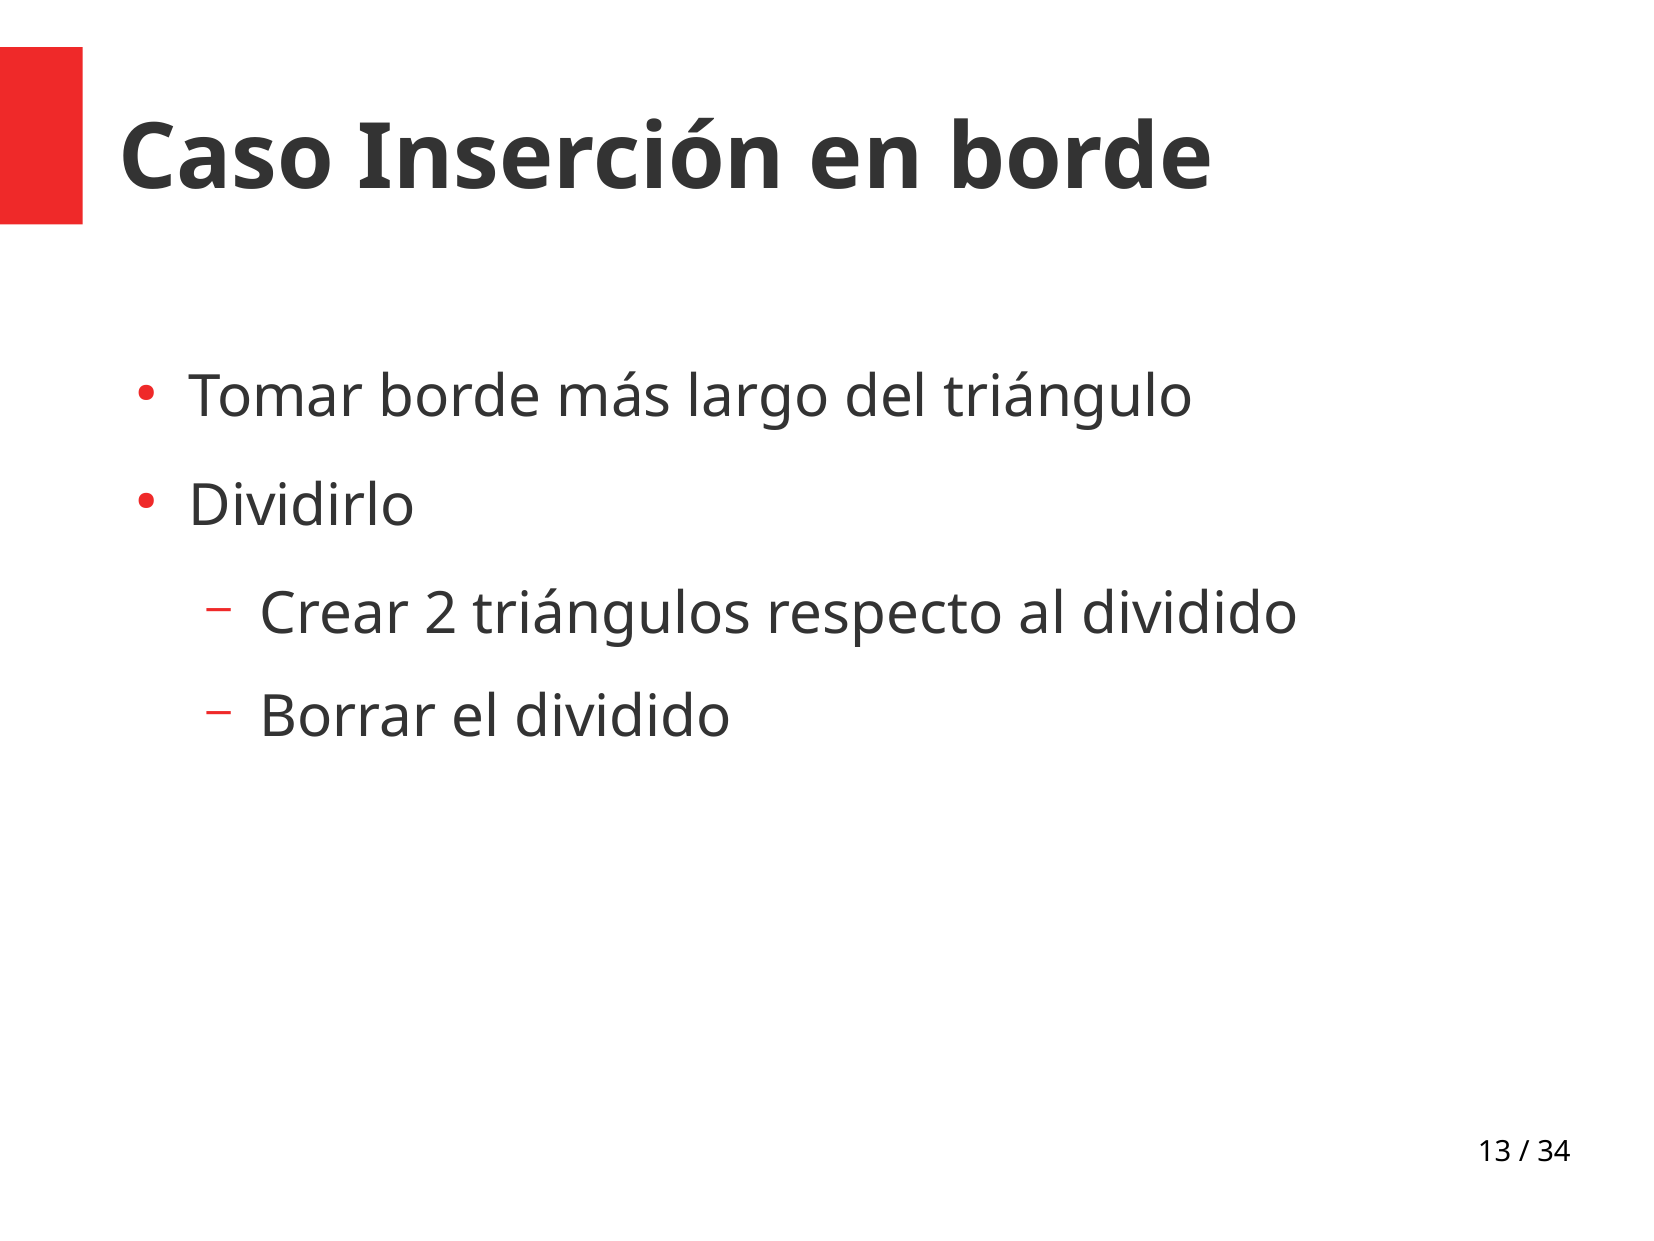

# Caso Inserción en borde
Tomar borde más largo del triángulo
Dividirlo
Crear 2 triángulos respecto al dividido
Borrar el dividido
13